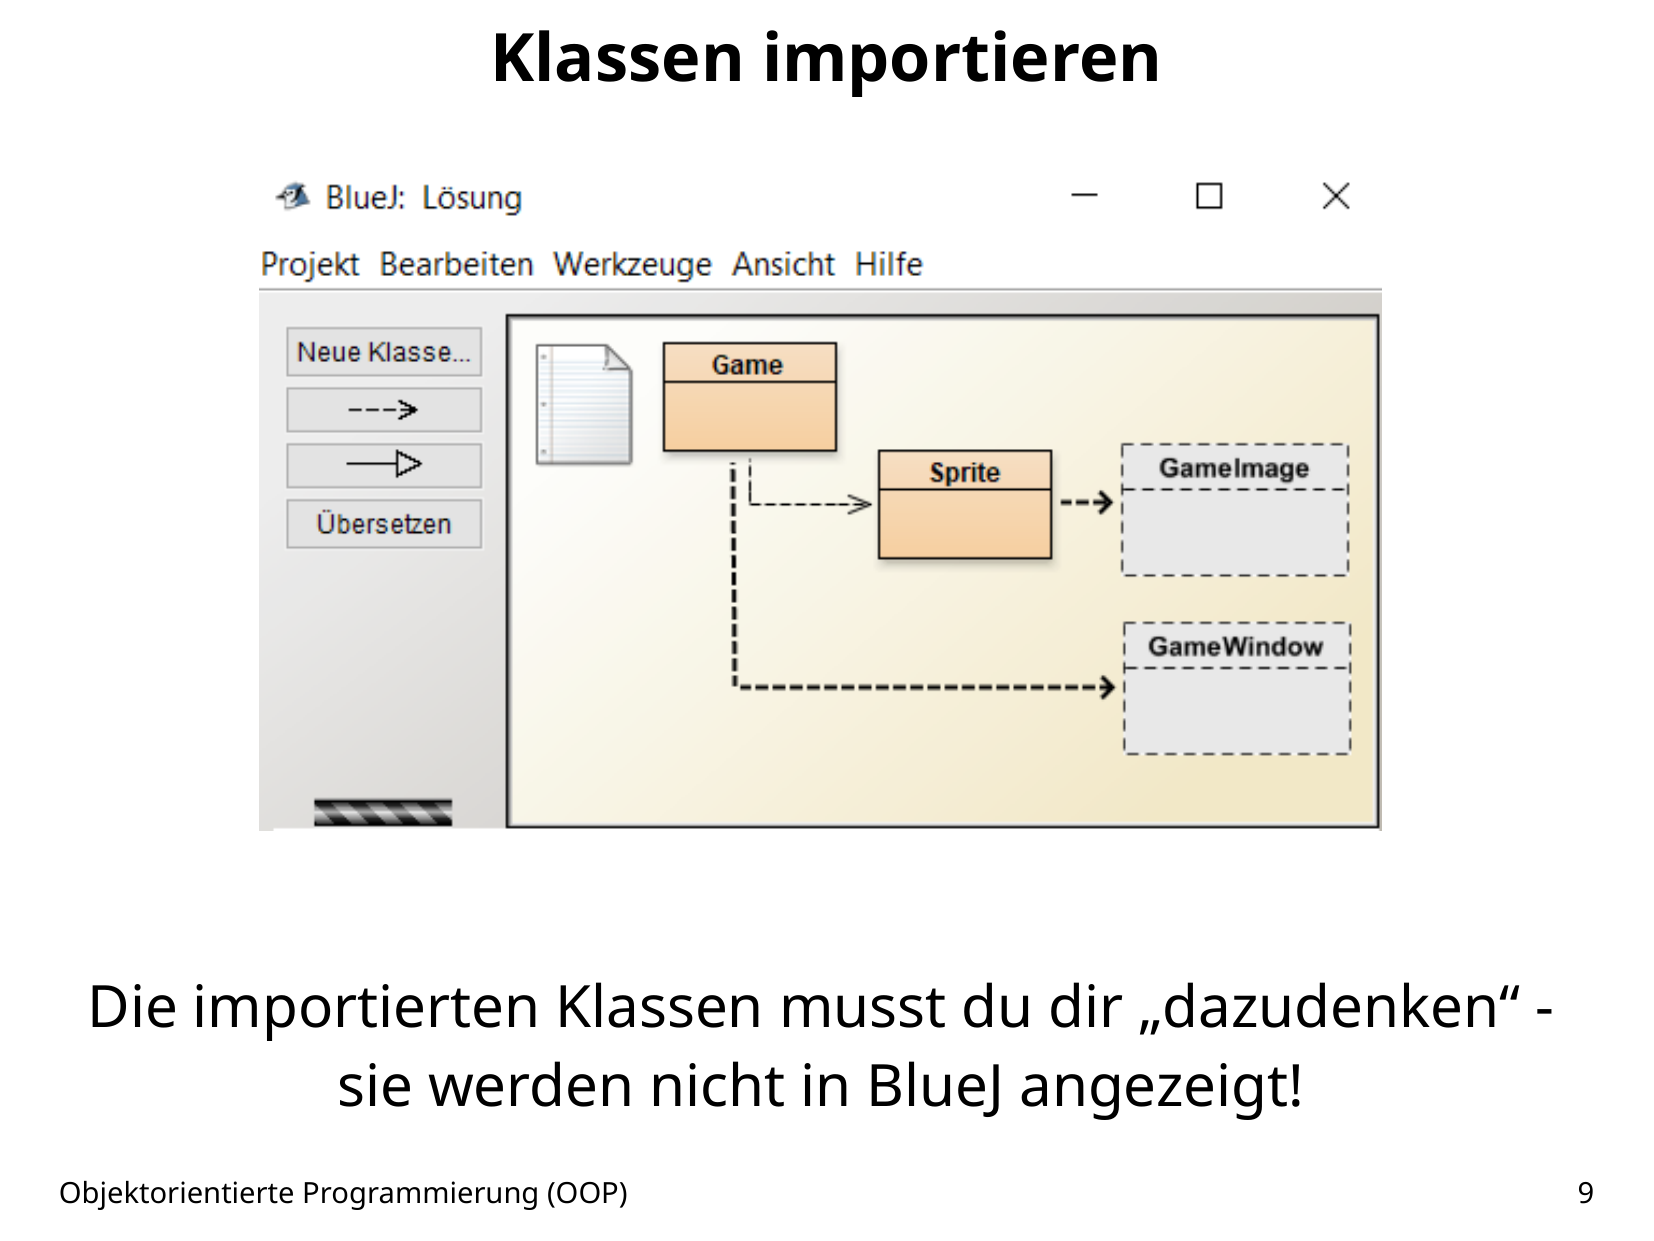

# Klassen importieren
Die importierten Klassen musst du dir „dazudenken“ - sie werden nicht in BlueJ angezeigt!
Objektorientierte Programmierung (OOP)
9